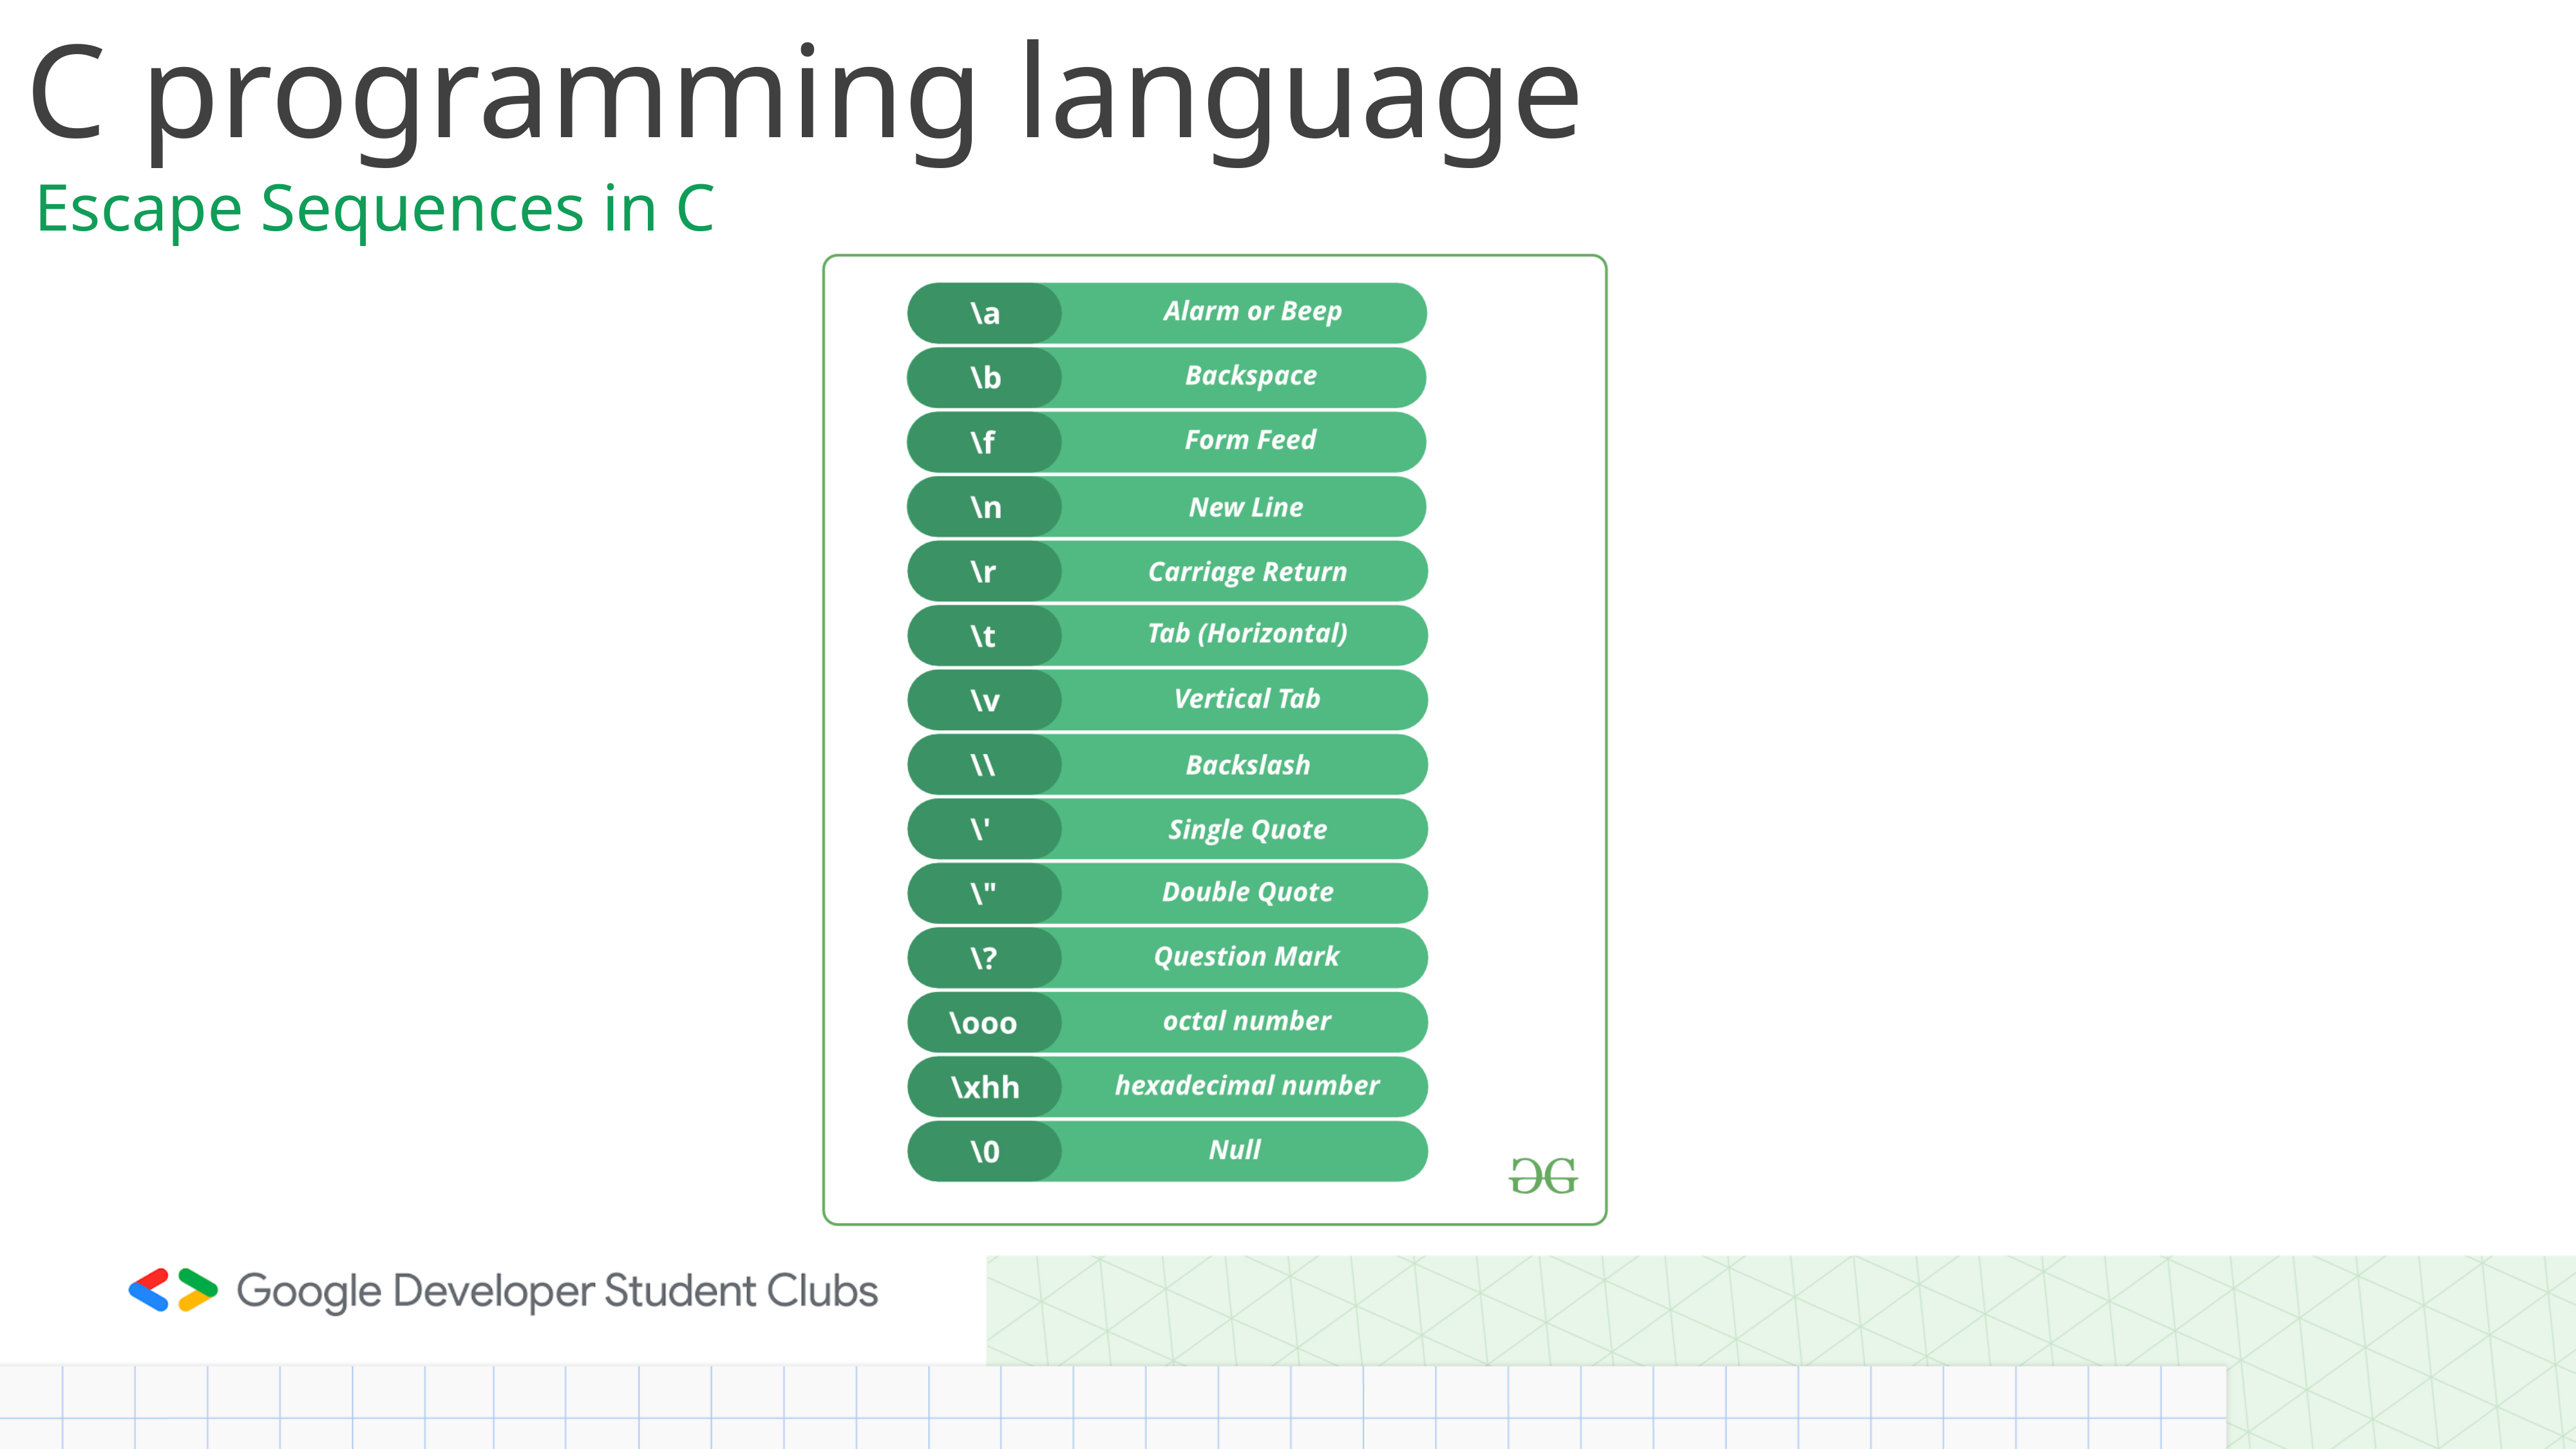

# C programming language
Escape Sequences in C